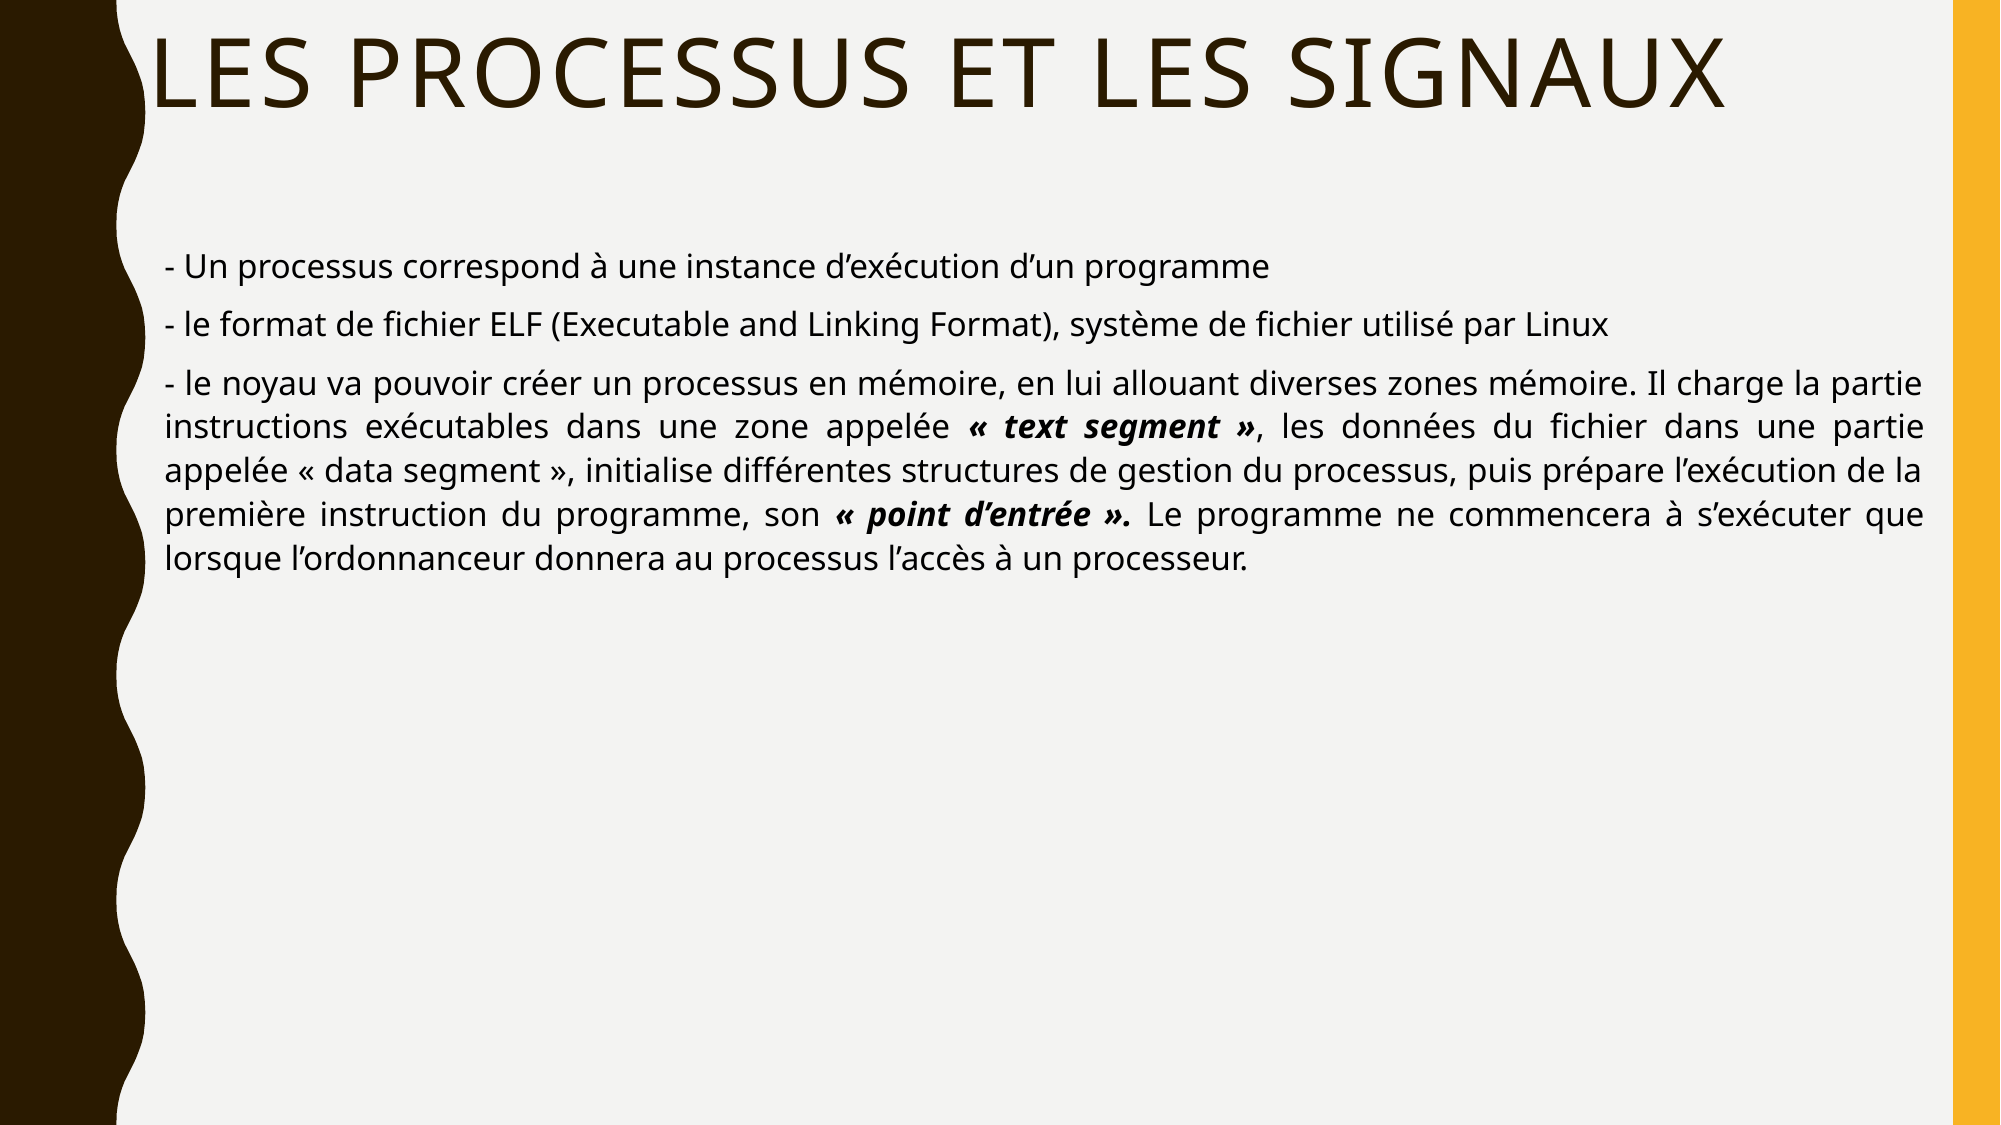

# LES PROCESSUS ET LES SIGNAUX
- Un processus correspond à une instance d’exécution d’un programme
- le format de fichier ELF (Executable and Linking Format), système de fichier utilisé par Linux
- le noyau va pouvoir créer un processus en mémoire, en lui allouant diverses zones mémoire. Il charge la partie instructions exécutables dans une zone appelée « text segment », les données du fichier dans une partie appelée « data segment », initialise différentes structures de gestion du processus, puis prépare l’exécution de la première instruction du programme, son « point d’entrée ». Le programme ne commencera à s’exécuter que lorsque l’ordonnanceur donnera au processus l’accès à un processeur.